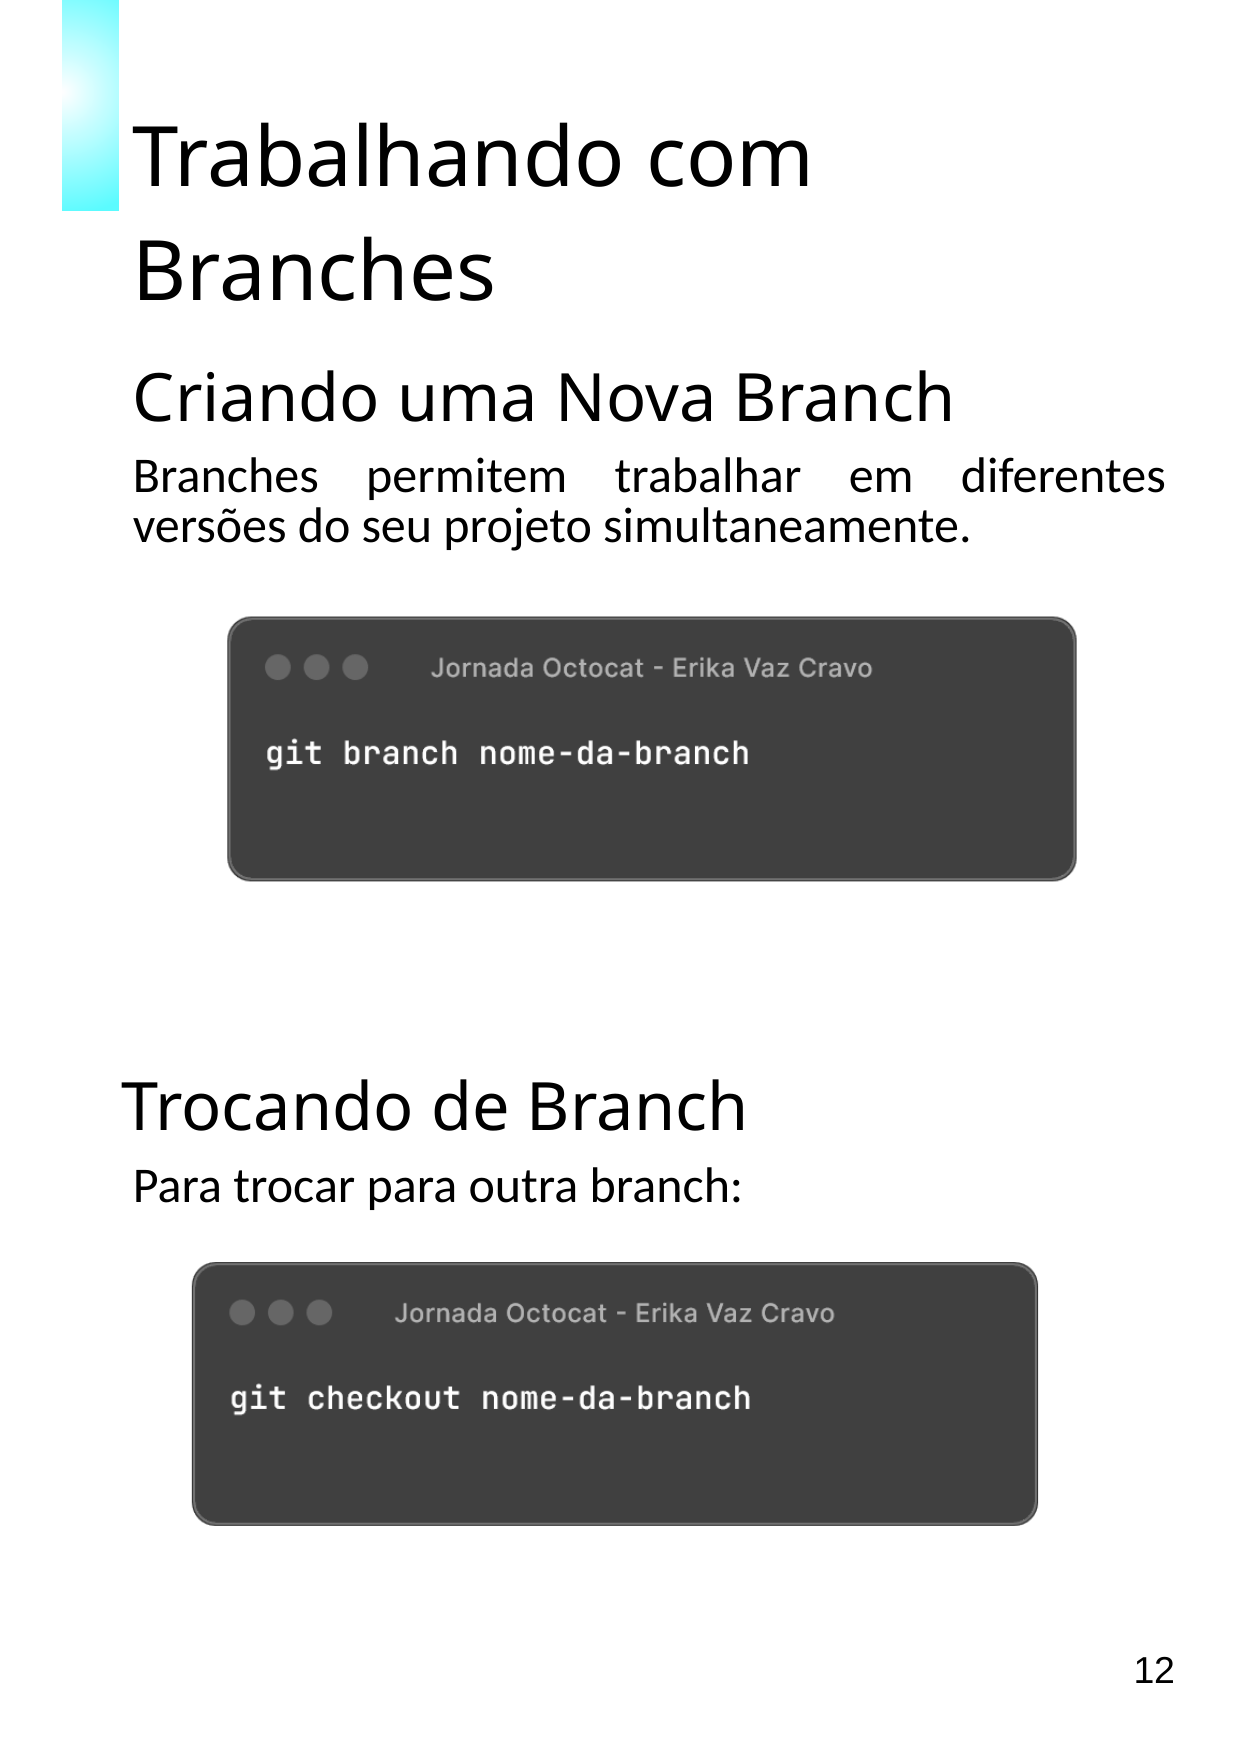

Trabalhando com Branches
Criando uma Nova Branch
Branches permitem trabalhar em diferentes versões do seu projeto simultaneamente.
Trocando de Branch
Para trocar para outra branch: